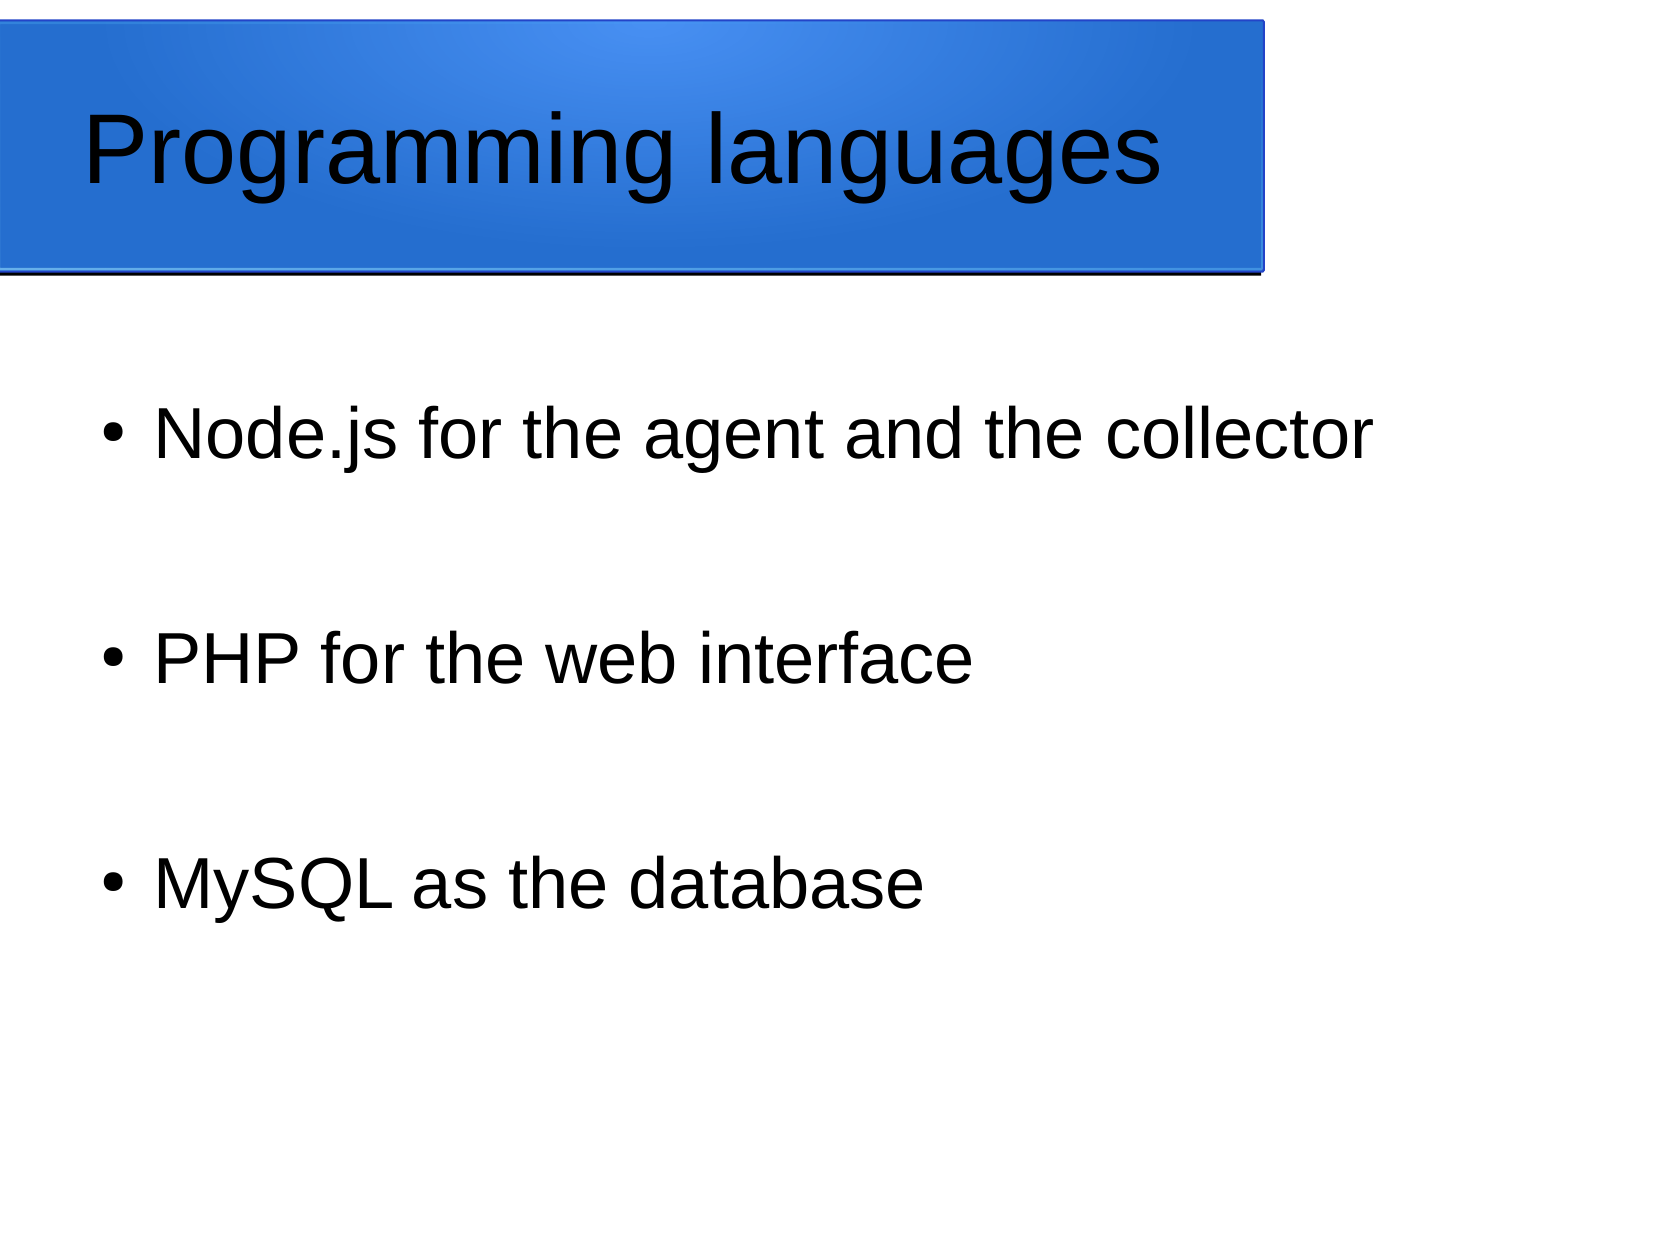

# Programming languages
Node.js for the agent and the collector
PHP for the web interface
MySQL as the database